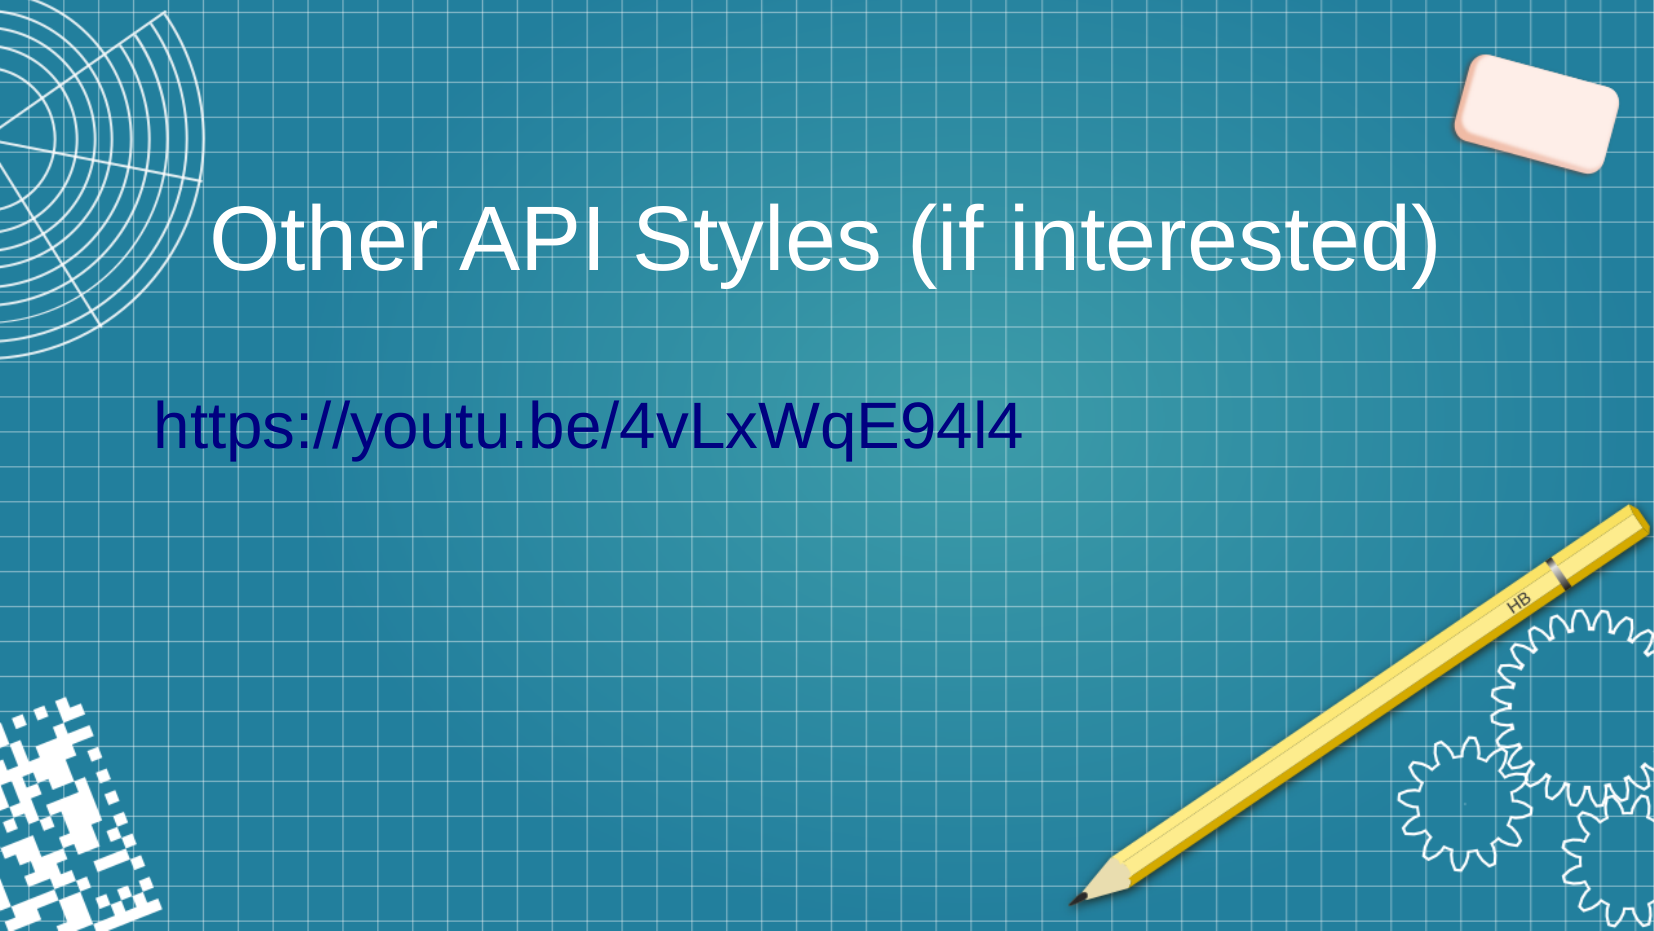

# Other API Styles (if interested)
https://youtu.be/4vLxWqE94l4